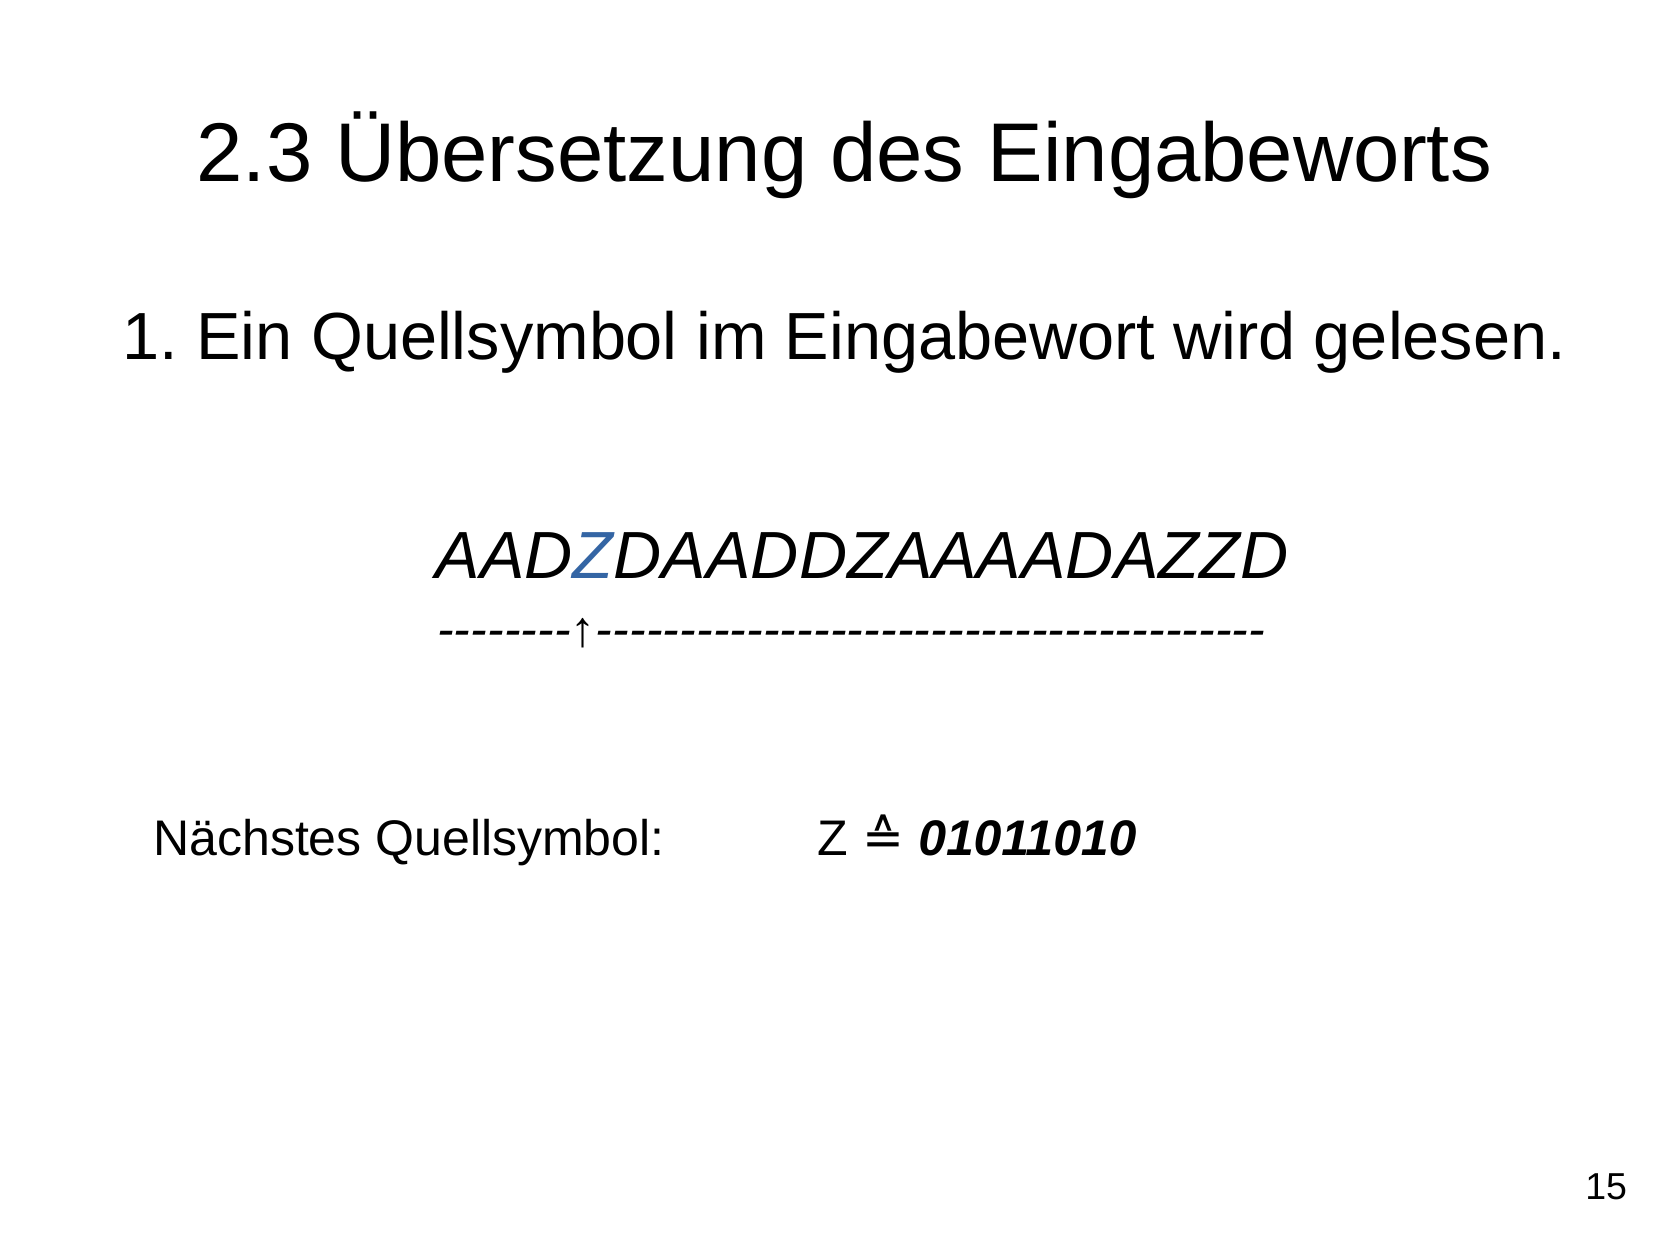

# 2.3 Übersetzung des Eingabeworts
1. Ein Quellsymbol im Eingabewort wird gelesen.
AADZDAADDZAAAADAZZD
--------↑----------------------------------------
Nächstes Quellsymbol: 		Z ≙ 01011010